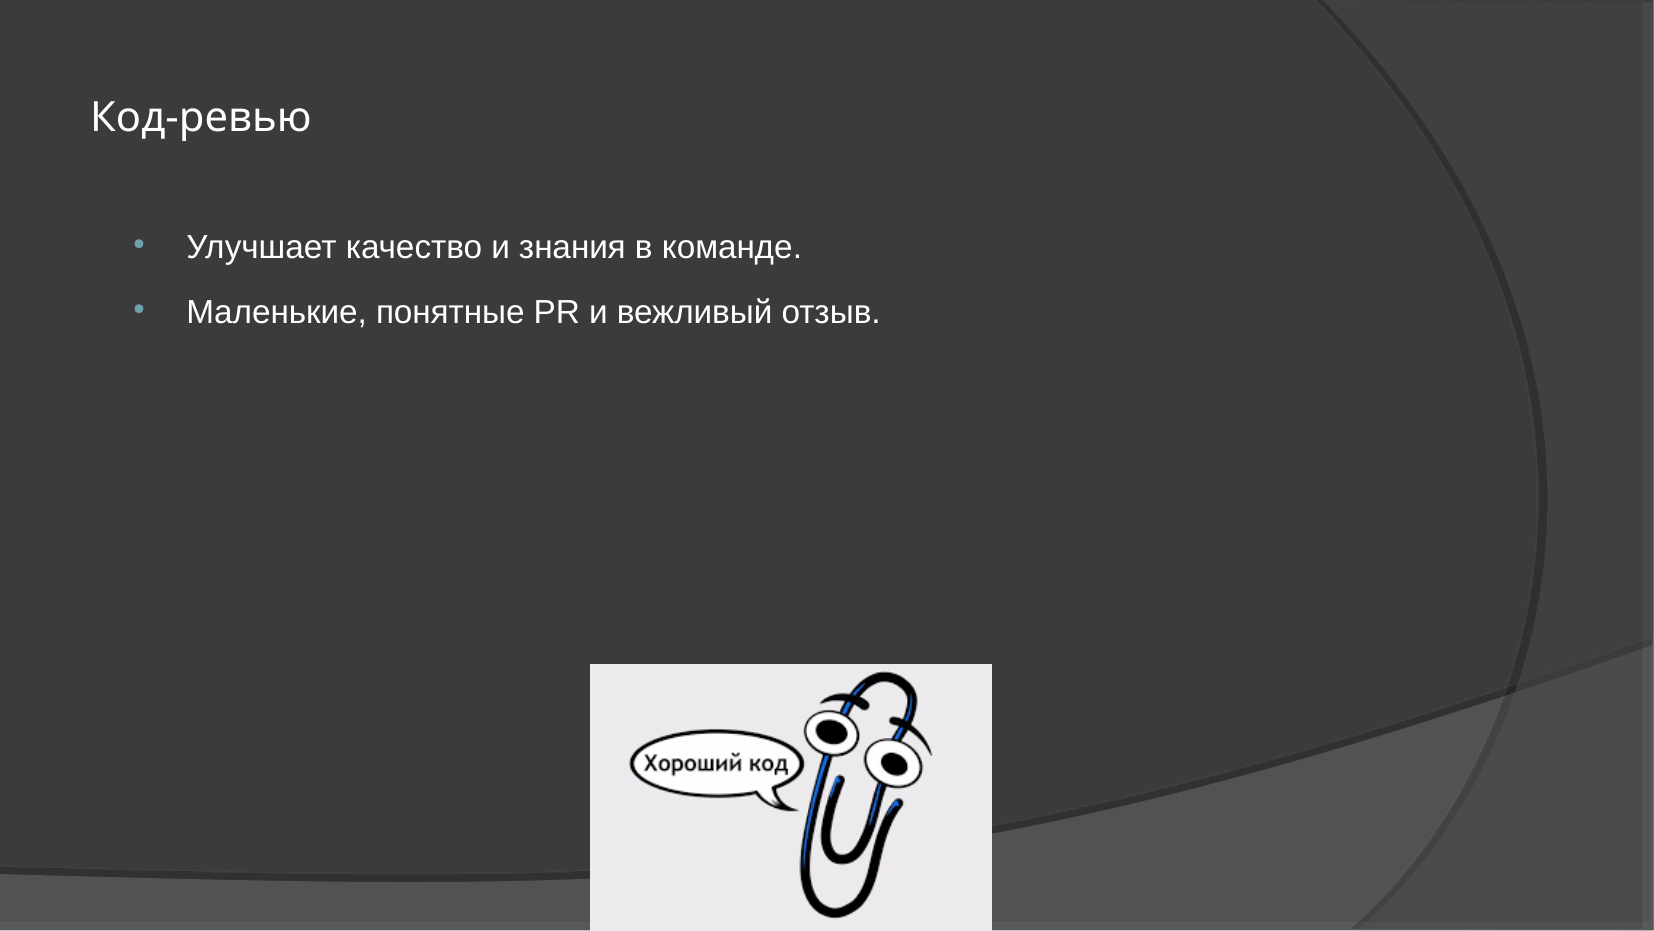

# Код-ревью
Улучшает качество и знания в команде.
Маленькие, понятные PR и вежливый отзыв.